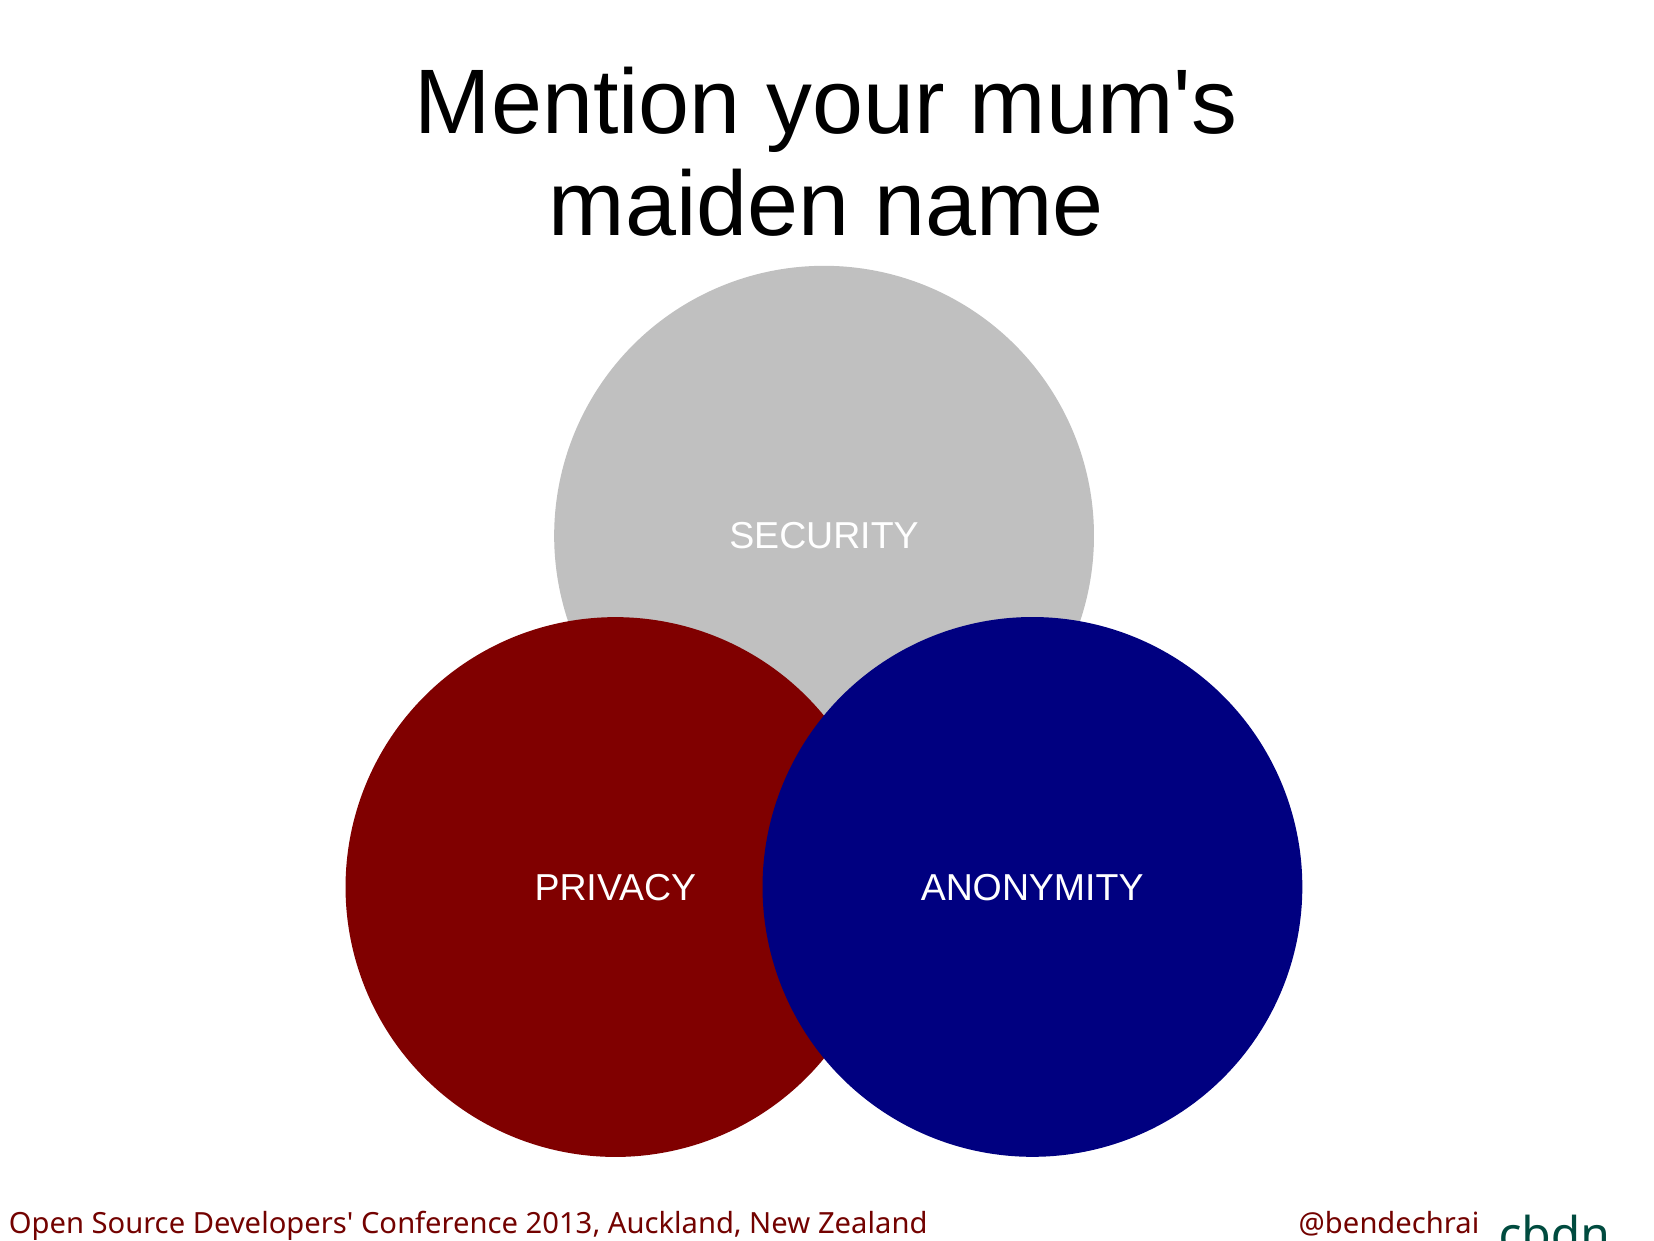

# Mention your mum's maiden name
SECURITY
ANONYMITY
PRIVACY
cbdn
Open Source Developers' Conference 2013, Auckland, New Zealand
@bendechrai